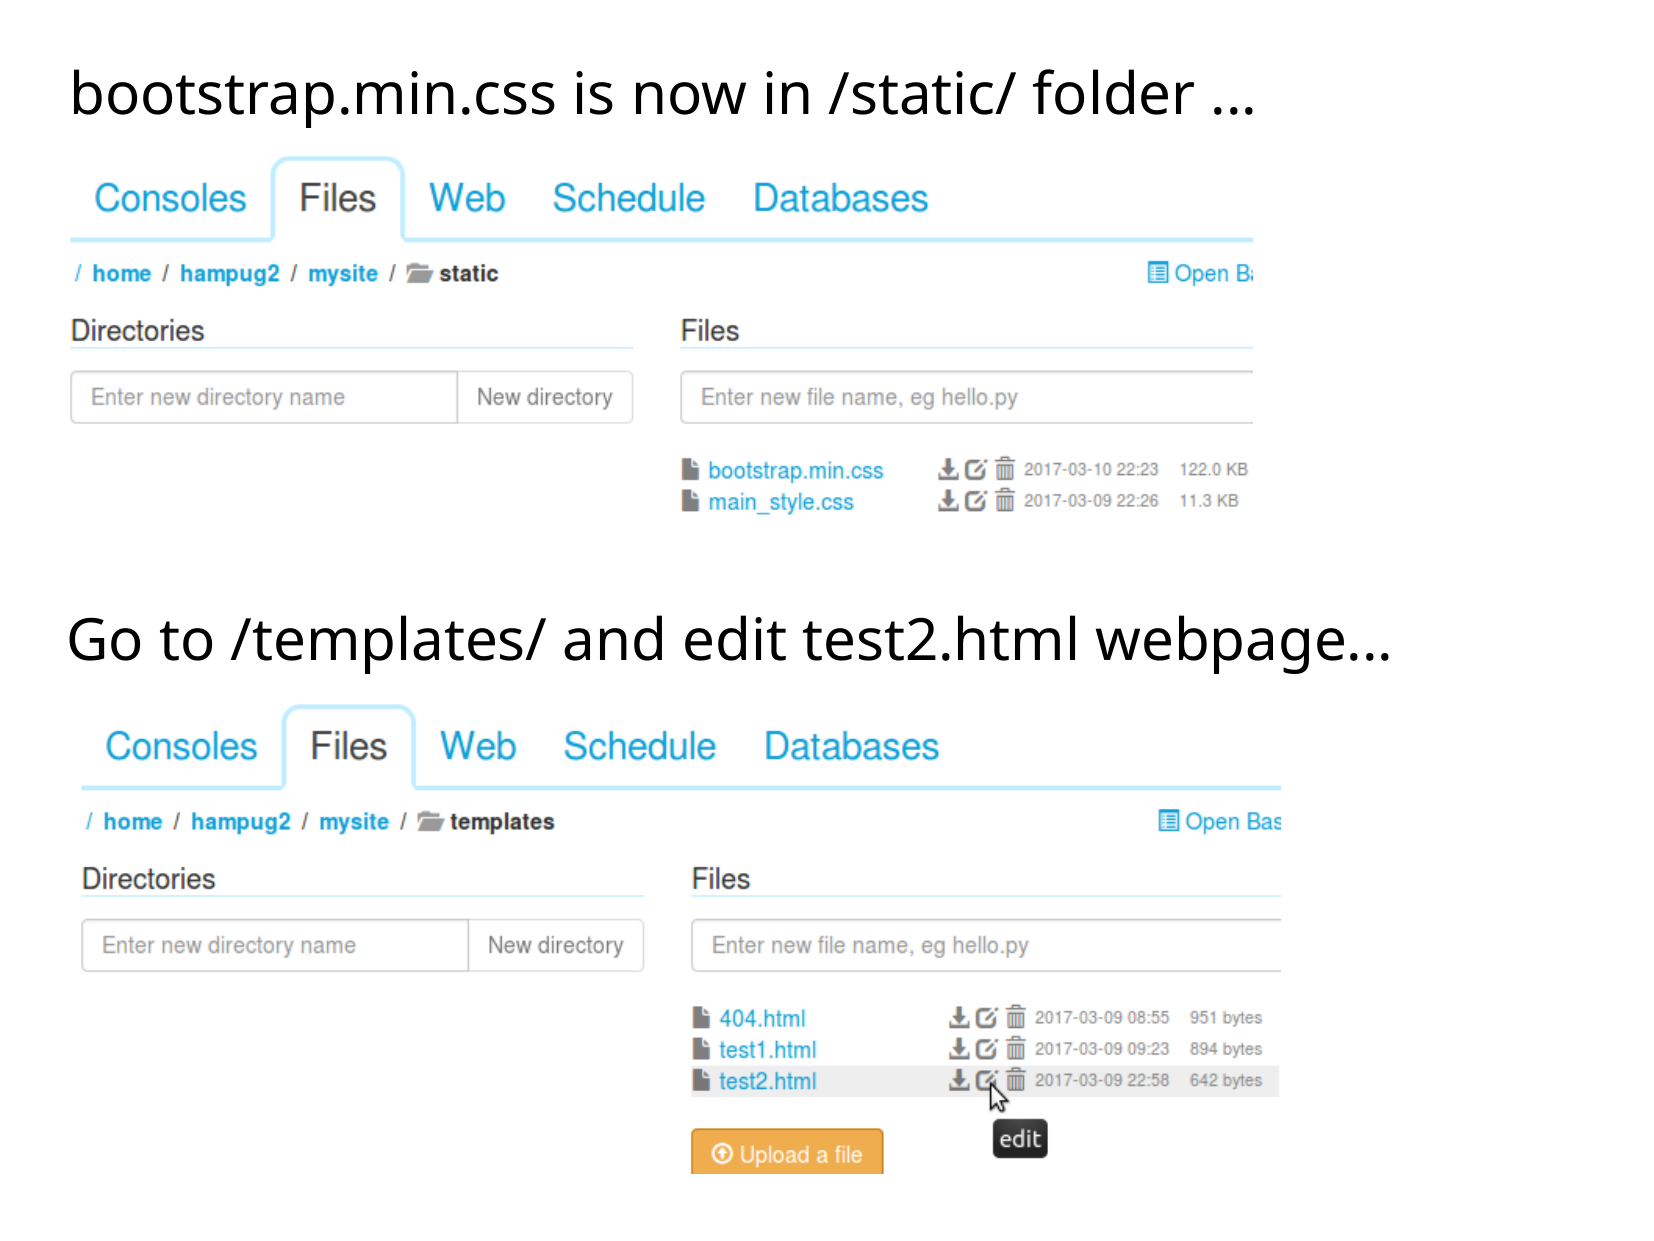

bootstrap.min.css is now in /static/ folder ...
Go to /templates/ and edit test2.html webpage...